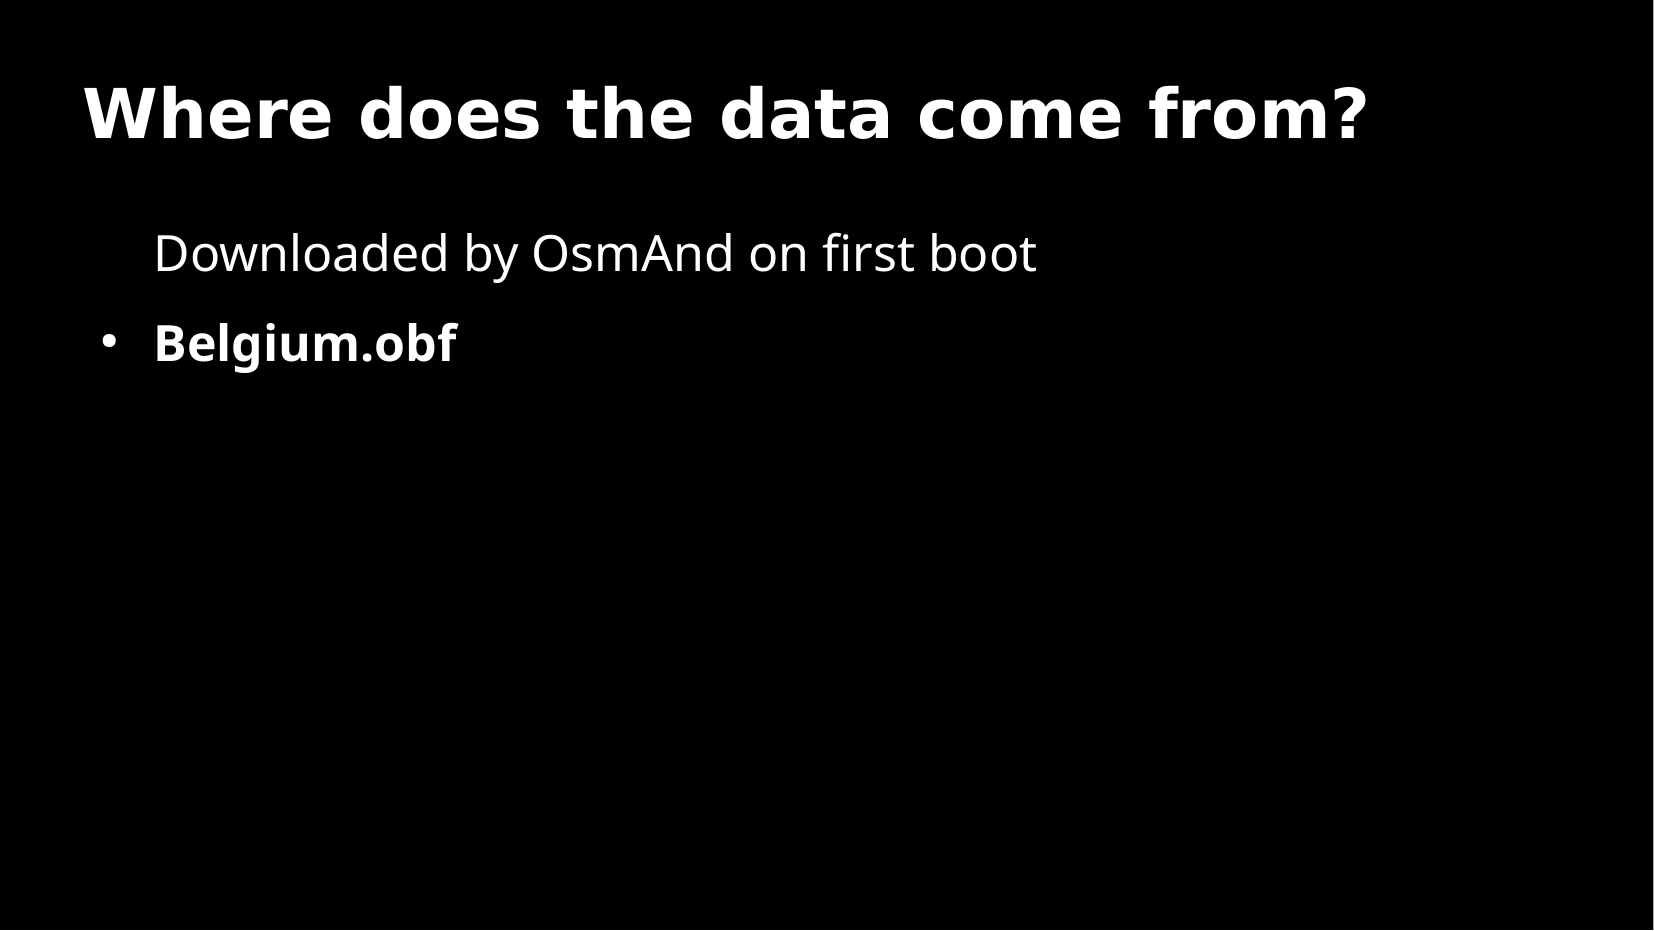

# Where does the data come from?
Downloaded by OsmAnd on first boot
Belgium.obf